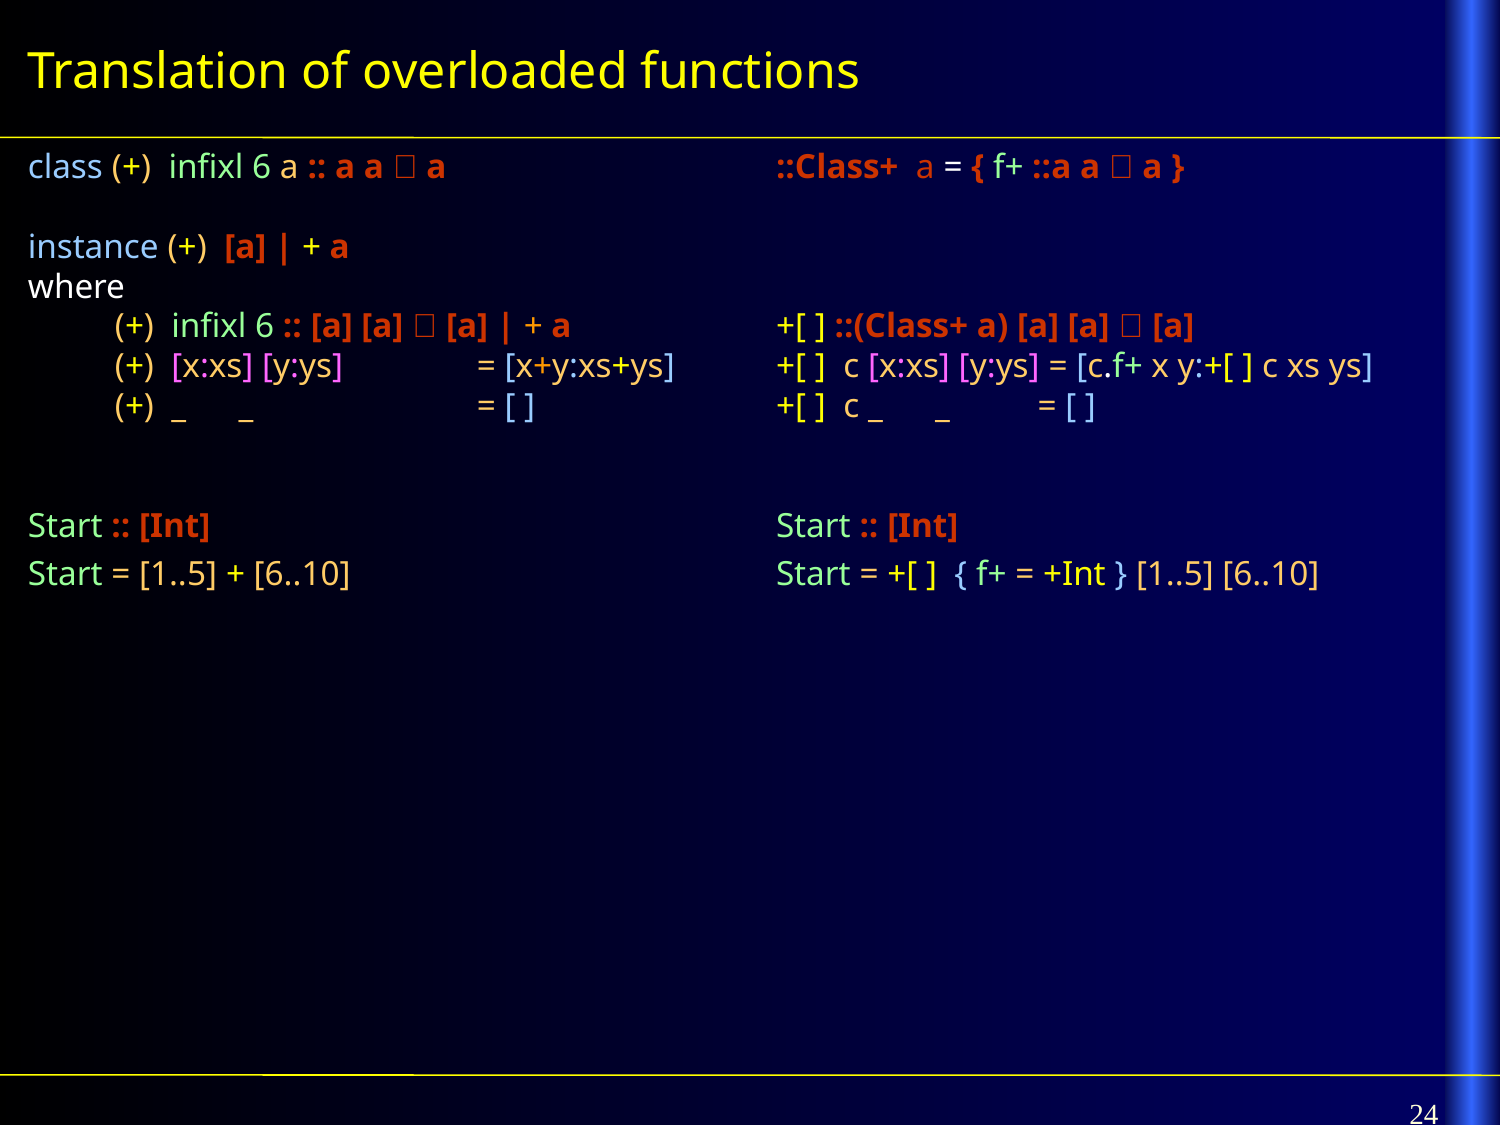

Translation of overloaded functions
class (+) infixl 6 a :: a a  a
instance (+) [a] | + a
where
 	(+) infixl 6 :: [a] [a]  [a] | + a
	(+) [x:xs] [y:ys]	= [x+y:xs+ys]
 	(+) _ _		= [ ]
Start :: [Int]
Start = [1..5] + [6..10]
::Class+ a = { f+ ::a a  a }
+[ ] ::(Class+ a) [a] [a]  [a]
+[ ] c [x:xs] [y:ys] = [c.f+ x y:+[ ] c xs ys]
+[ ] c _ _ = [ ]
Start :: [Int]
Start = +[ ] { f+ = +Int } [1..5] [6..10]